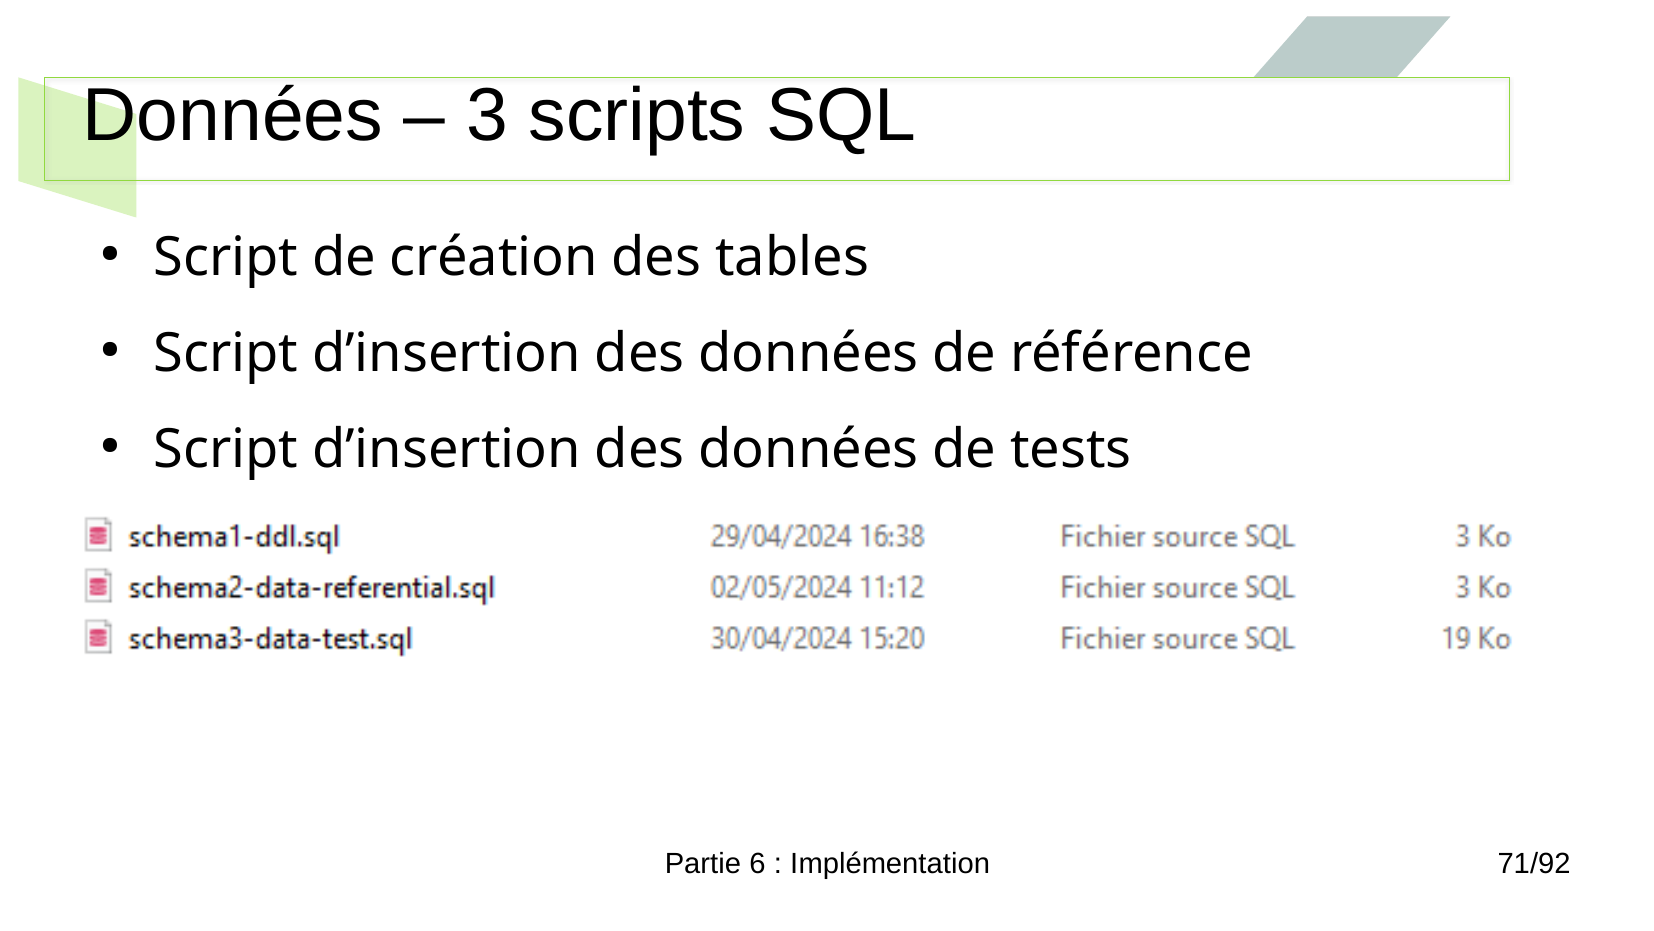

# Données – 3 scripts SQL
Script de création des tables
Script d’insertion des données de référence
Script d’insertion des données de tests
Partie 6 : Implémentation
71